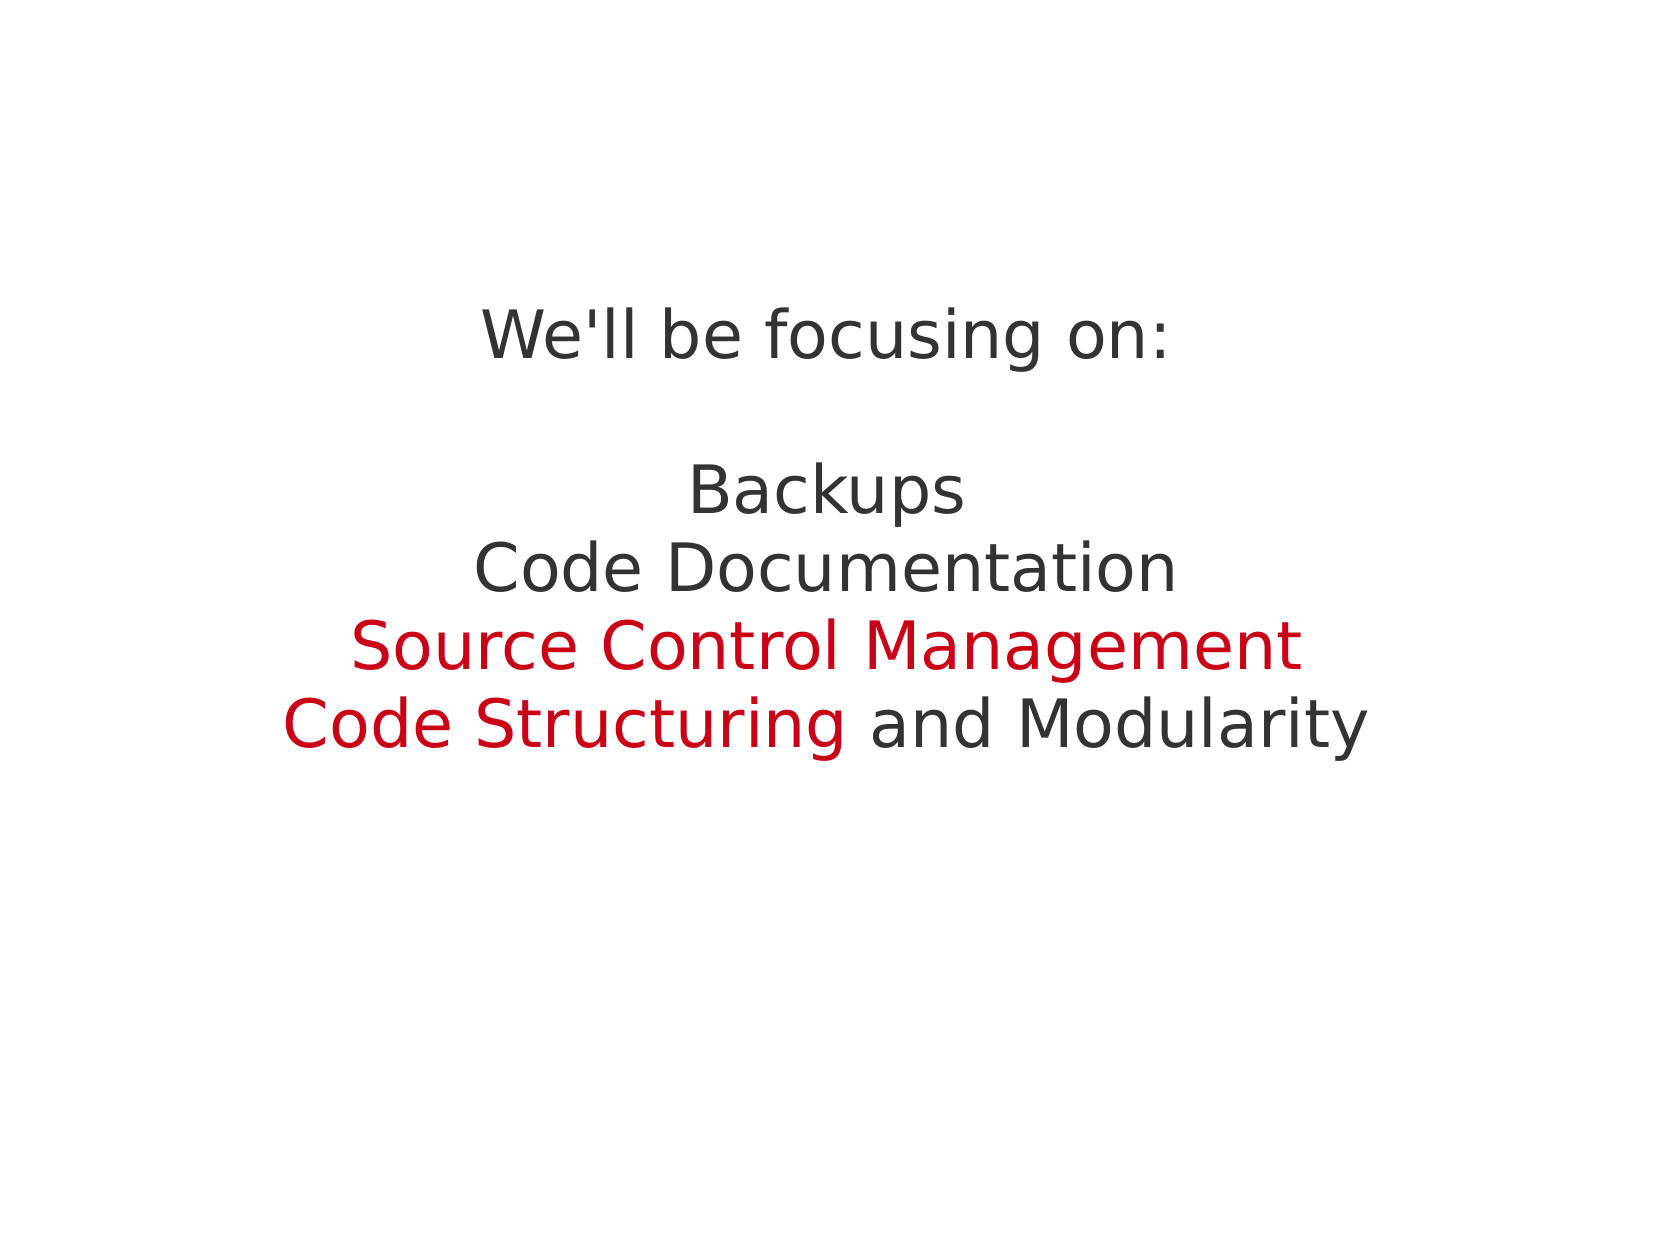

# We'll be focusing on:
Backups
Code Documentation
Source Control Management
Code Structuring and Modularity